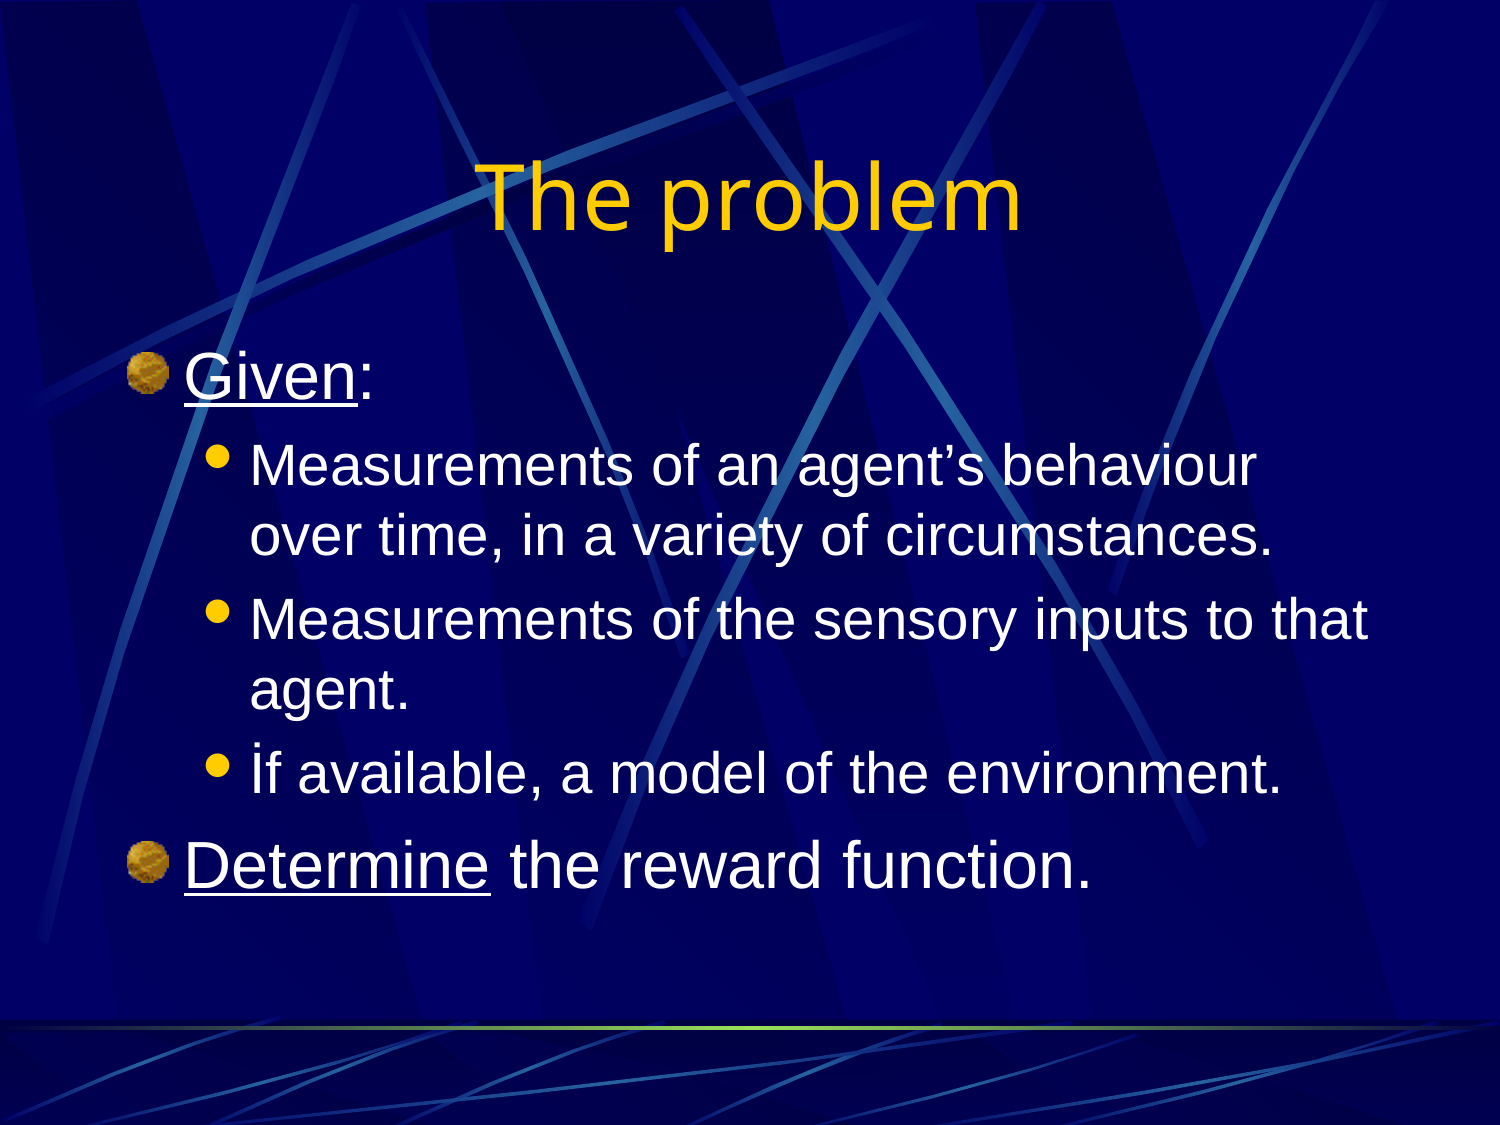

# The problem
Given:
Measurements of an agent’s behaviour over time, in a variety of circumstances.
Measurements of the sensory inputs to that agent.
İf available, a model of the environment.
Determine the reward function.